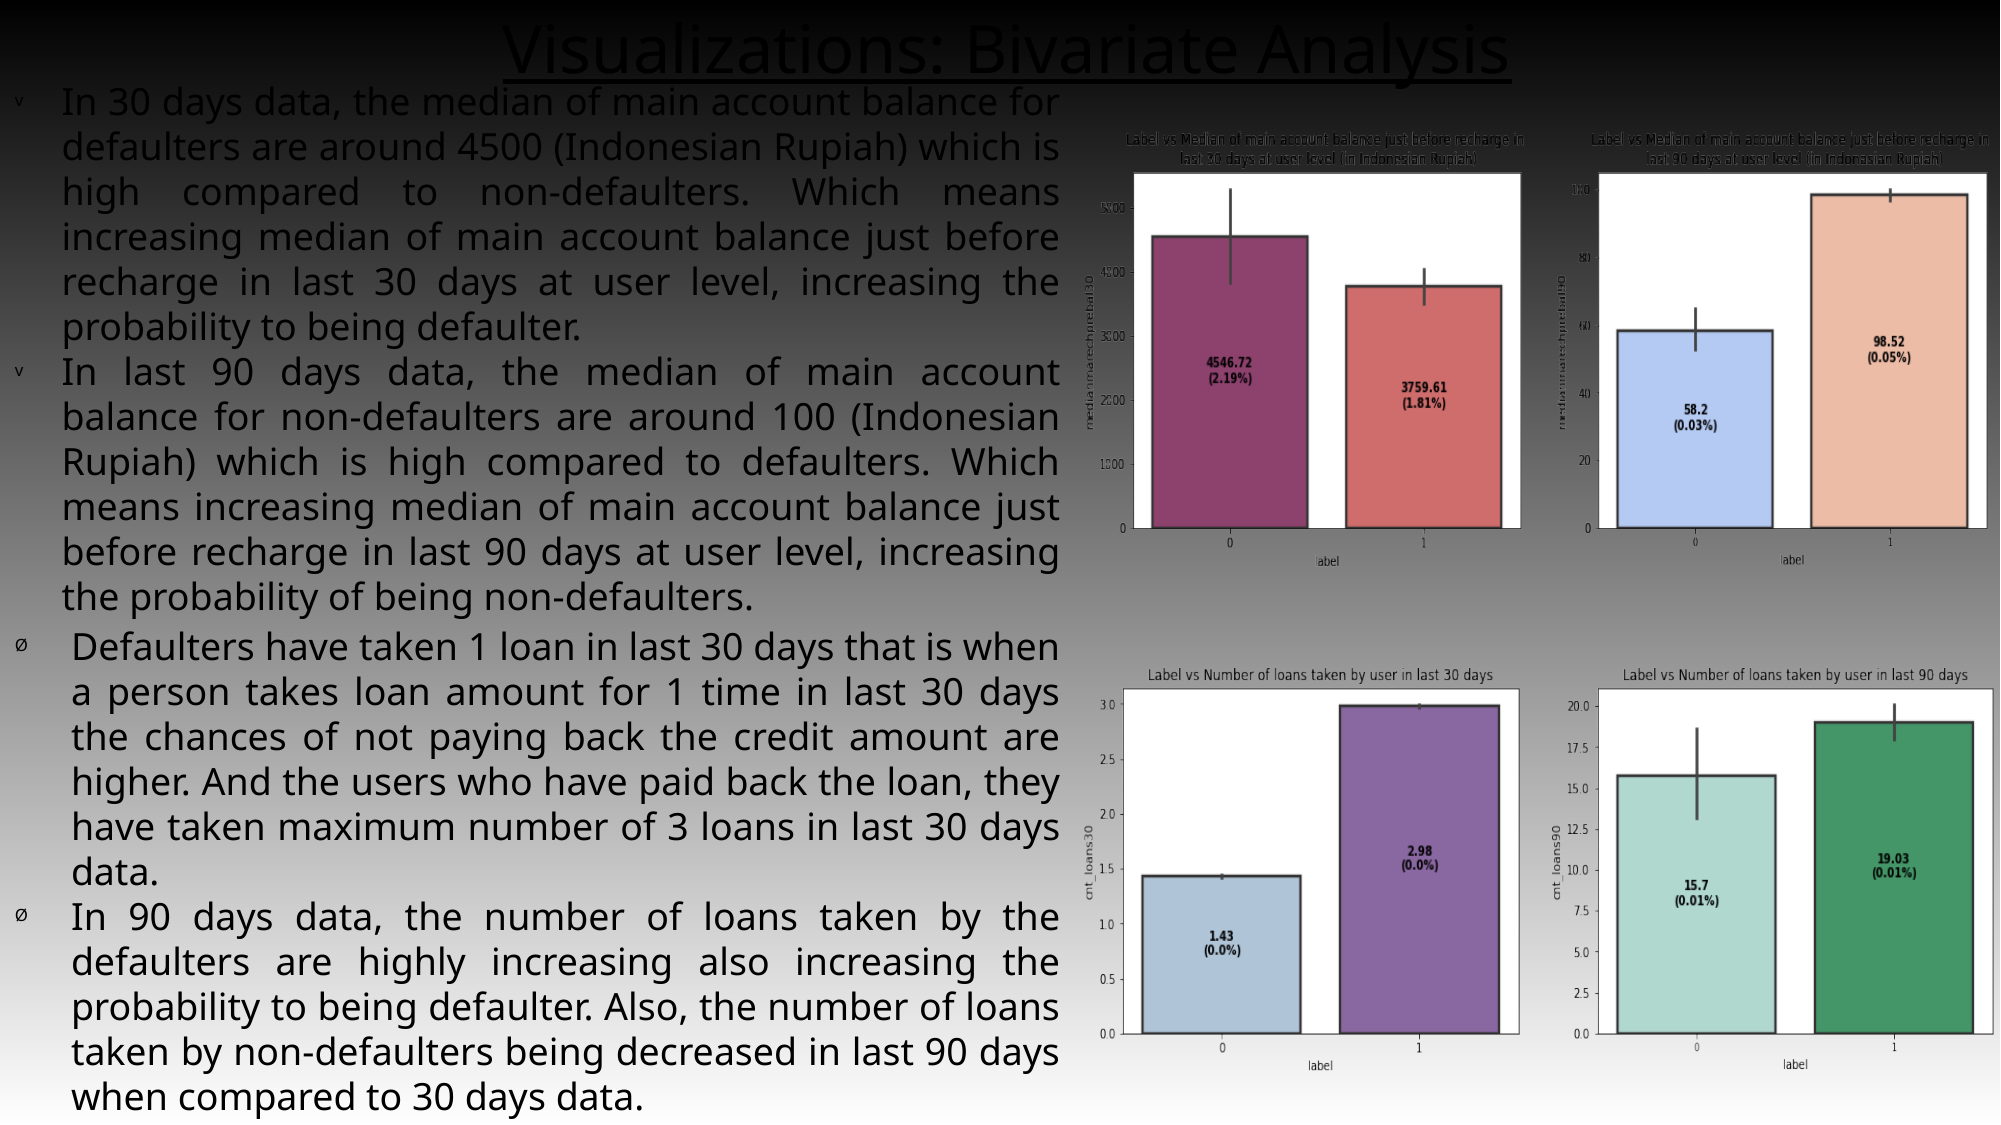

Visualizations: Bivariate Analysis
In 30 days data, the median of main account balance for defaulters are around 4500 (Indonesian Rupiah) which is high compared to non-defaulters. Which means increasing median of main account balance just before recharge in last 30 days at user level, increasing the probability to being defaulter.
In last 90 days data, the median of main account balance for non-defaulters are around 100 (Indonesian Rupiah) which is high compared to defaulters. Which means increasing median of main account balance just before recharge in last 90 days at user level, increasing the probability of being non-defaulters.
Defaulters have taken 1 loan in last 30 days that is when a person takes loan amount for 1 time in last 30 days the chances of not paying back the credit amount are higher. And the users who have paid back the loan, they have taken maximum number of 3 loans in last 30 days data.
In 90 days data, the number of loans taken by the defaulters are highly increasing also increasing the probability to being defaulter. Also, the number of loans taken by non-defaulters being decreased in last 90 days when compared to 30 days data.